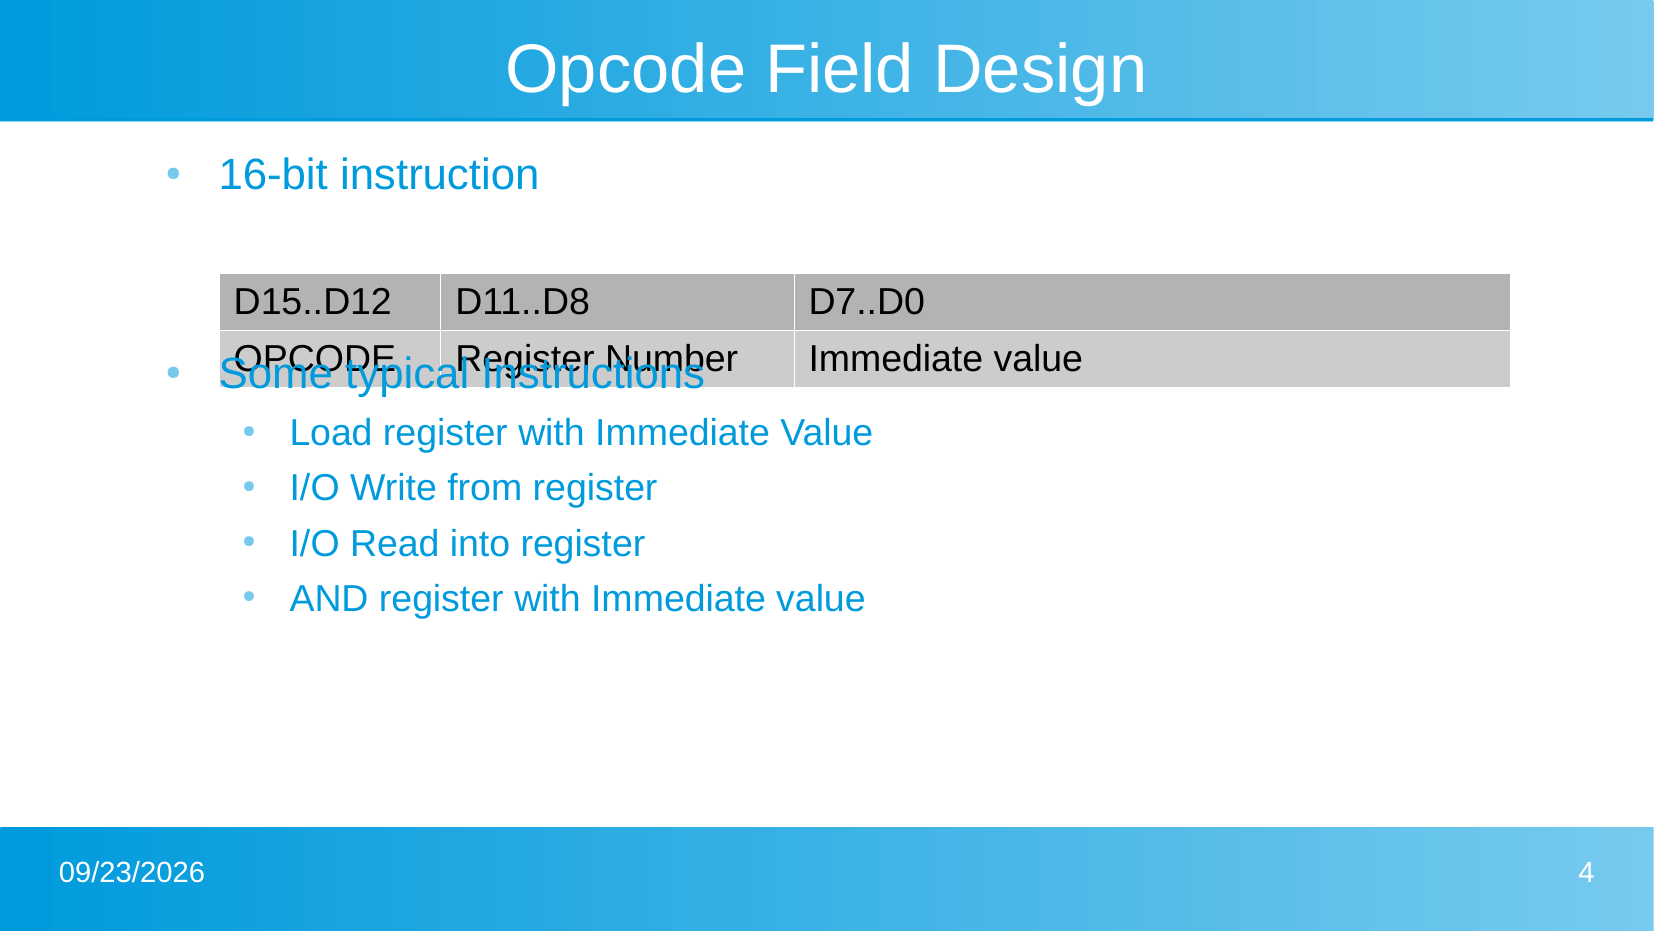

# Opcode Field Design
16-bit instruction
Some typical Instructions
Load register with Immediate Value
I/O Write from register
I/O Read into register
AND register with Immediate value
| D15..D12 | D11..D8 | D7..D0 |
| --- | --- | --- |
| OPCODE | Register Number | Immediate value |
4